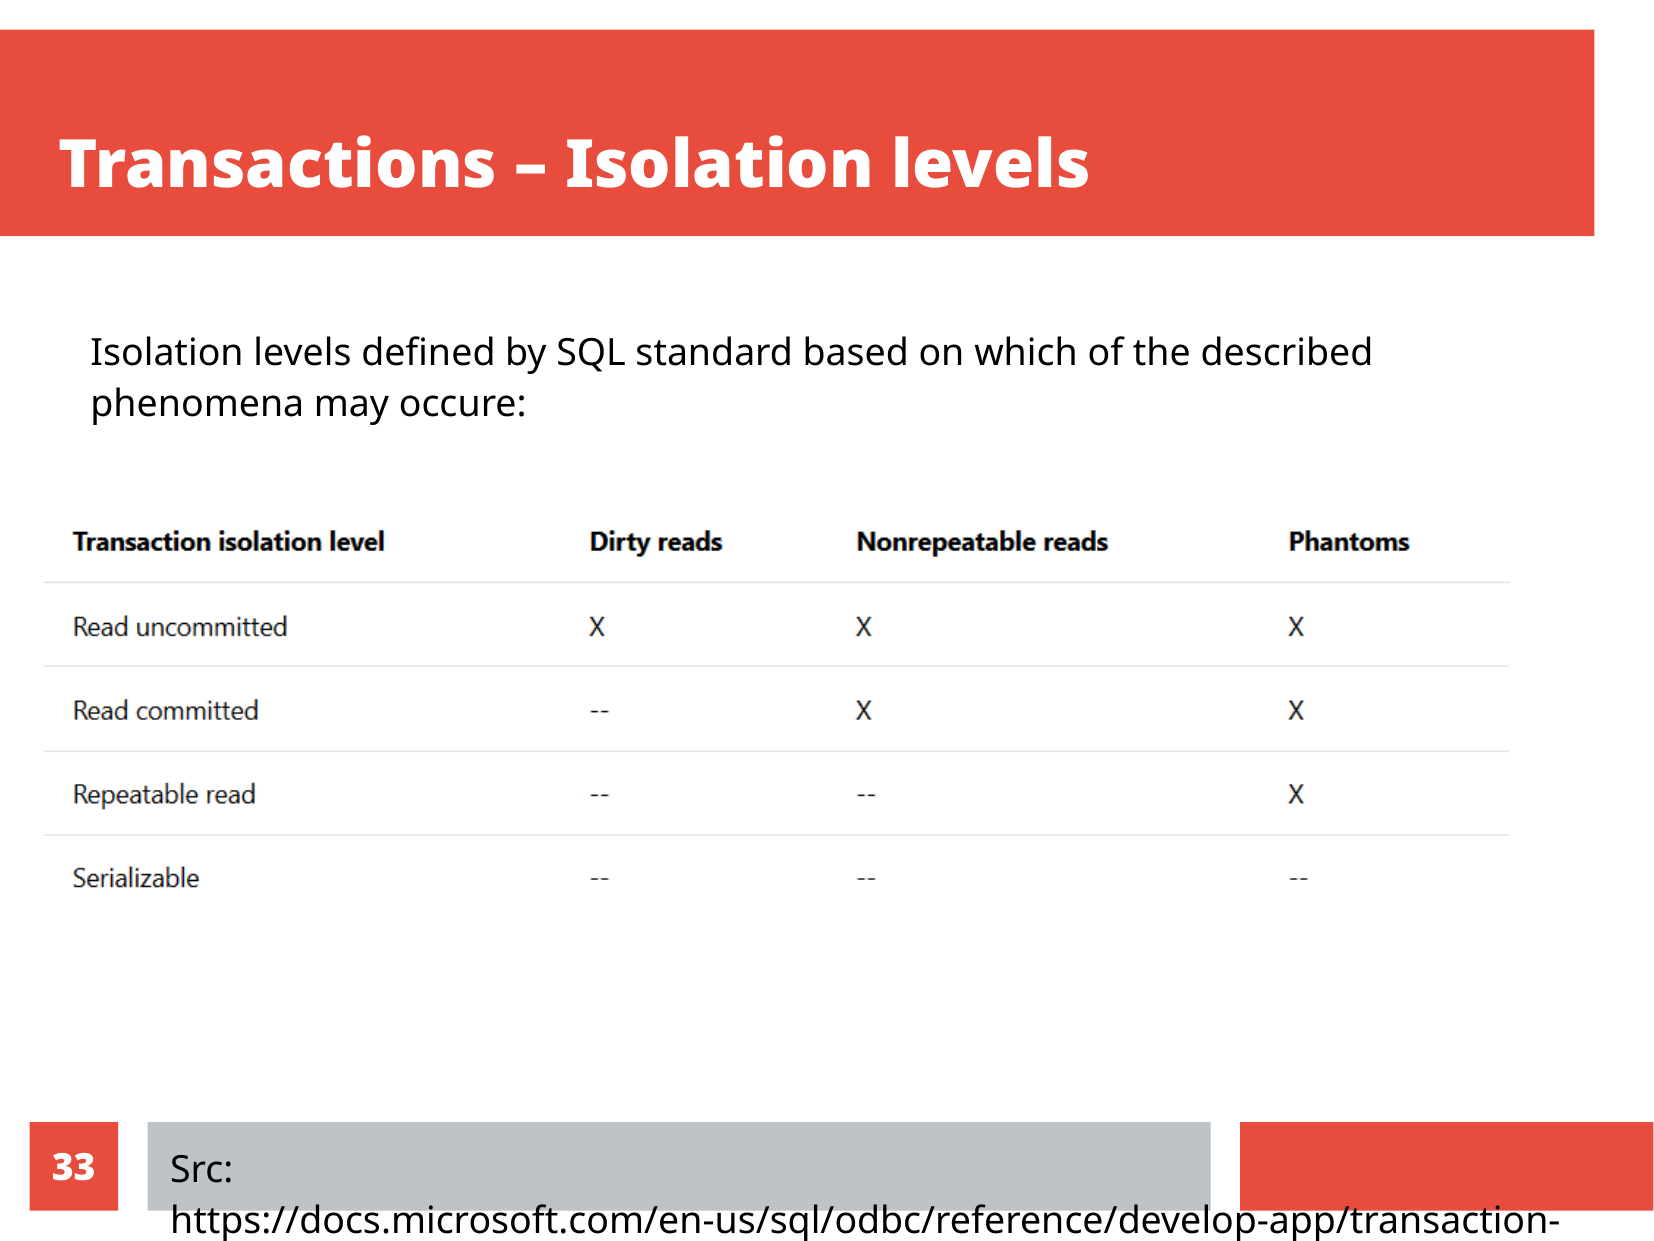

# Transactions – Isolation levels
Isolation levels defined by SQL standard based on which of the described phenomena may occure:
33
Src: https://docs.microsoft.com/en-us/sql/odbc/reference/develop-app/transaction-isolation-levels